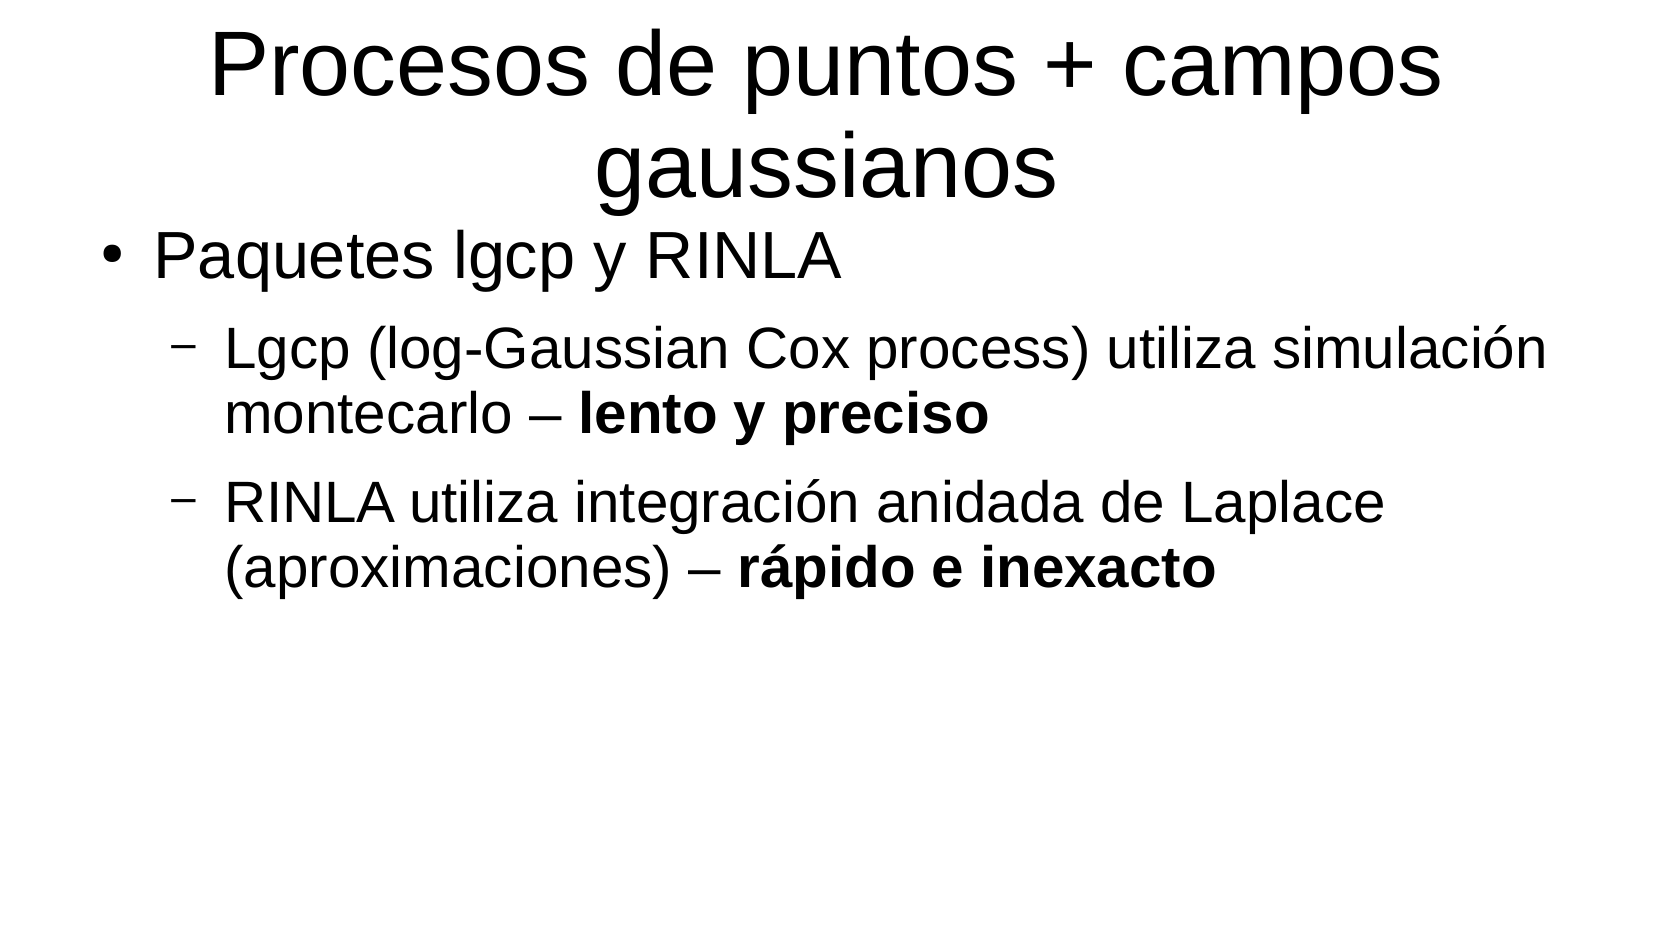

# Procesos de puntos + campos gaussianos
Paquetes lgcp y RINLA
Lgcp (log-Gaussian Cox process) utiliza simulación montecarlo – lento y preciso
RINLA utiliza integración anidada de Laplace (aproximaciones) – rápido e inexacto